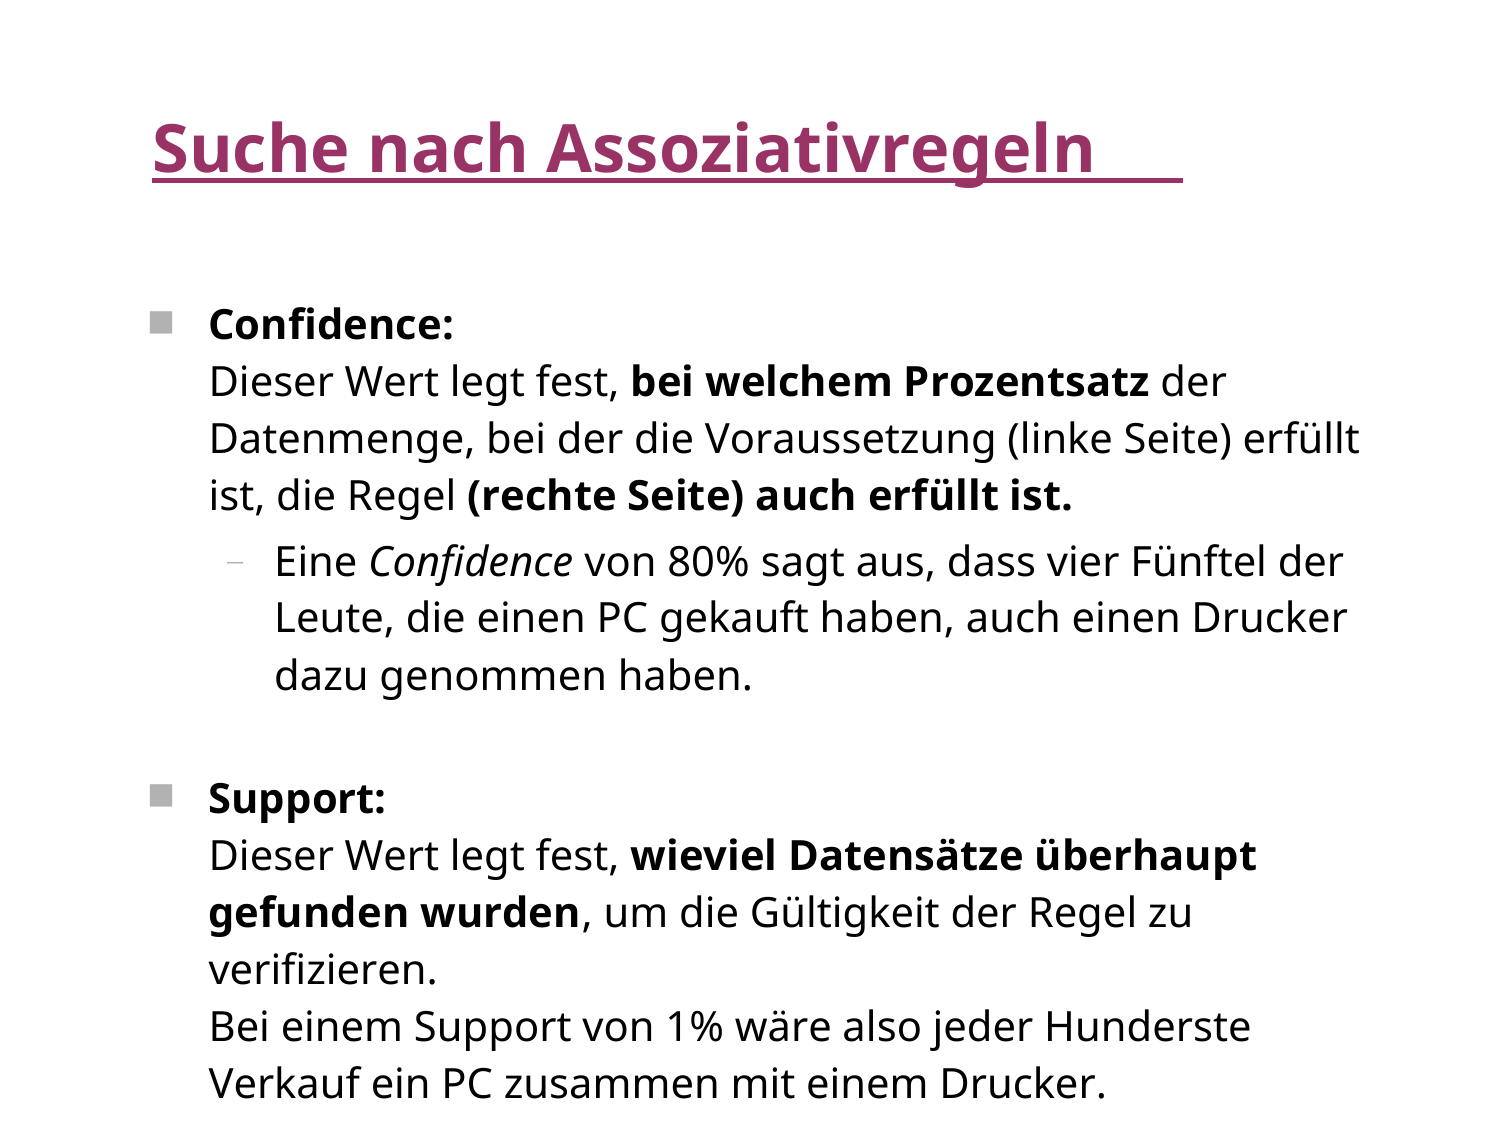

# Suche nach Assoziativregeln
Confidence:
Dieser Wert legt fest, bei welchem Prozentsatz der Datenmenge, bei der die Voraussetzung (linke Seite) erfüllt ist, die Regel (rechte Seite) auch erfüllt ist.
Eine Confidence von 80% sagt aus, dass vier Fünftel der Leute, die einen PC gekauft haben, auch einen Drucker dazu genommen haben.
Support:
Dieser Wert legt fest, wieviel Datensätze überhaupt gefunden wurden, um die Gültigkeit der Regel zu verifizieren.
Bei einem Support von 1% wäre also jeder Hunderste Verkauf ein PC zusammen mit einem Drucker.